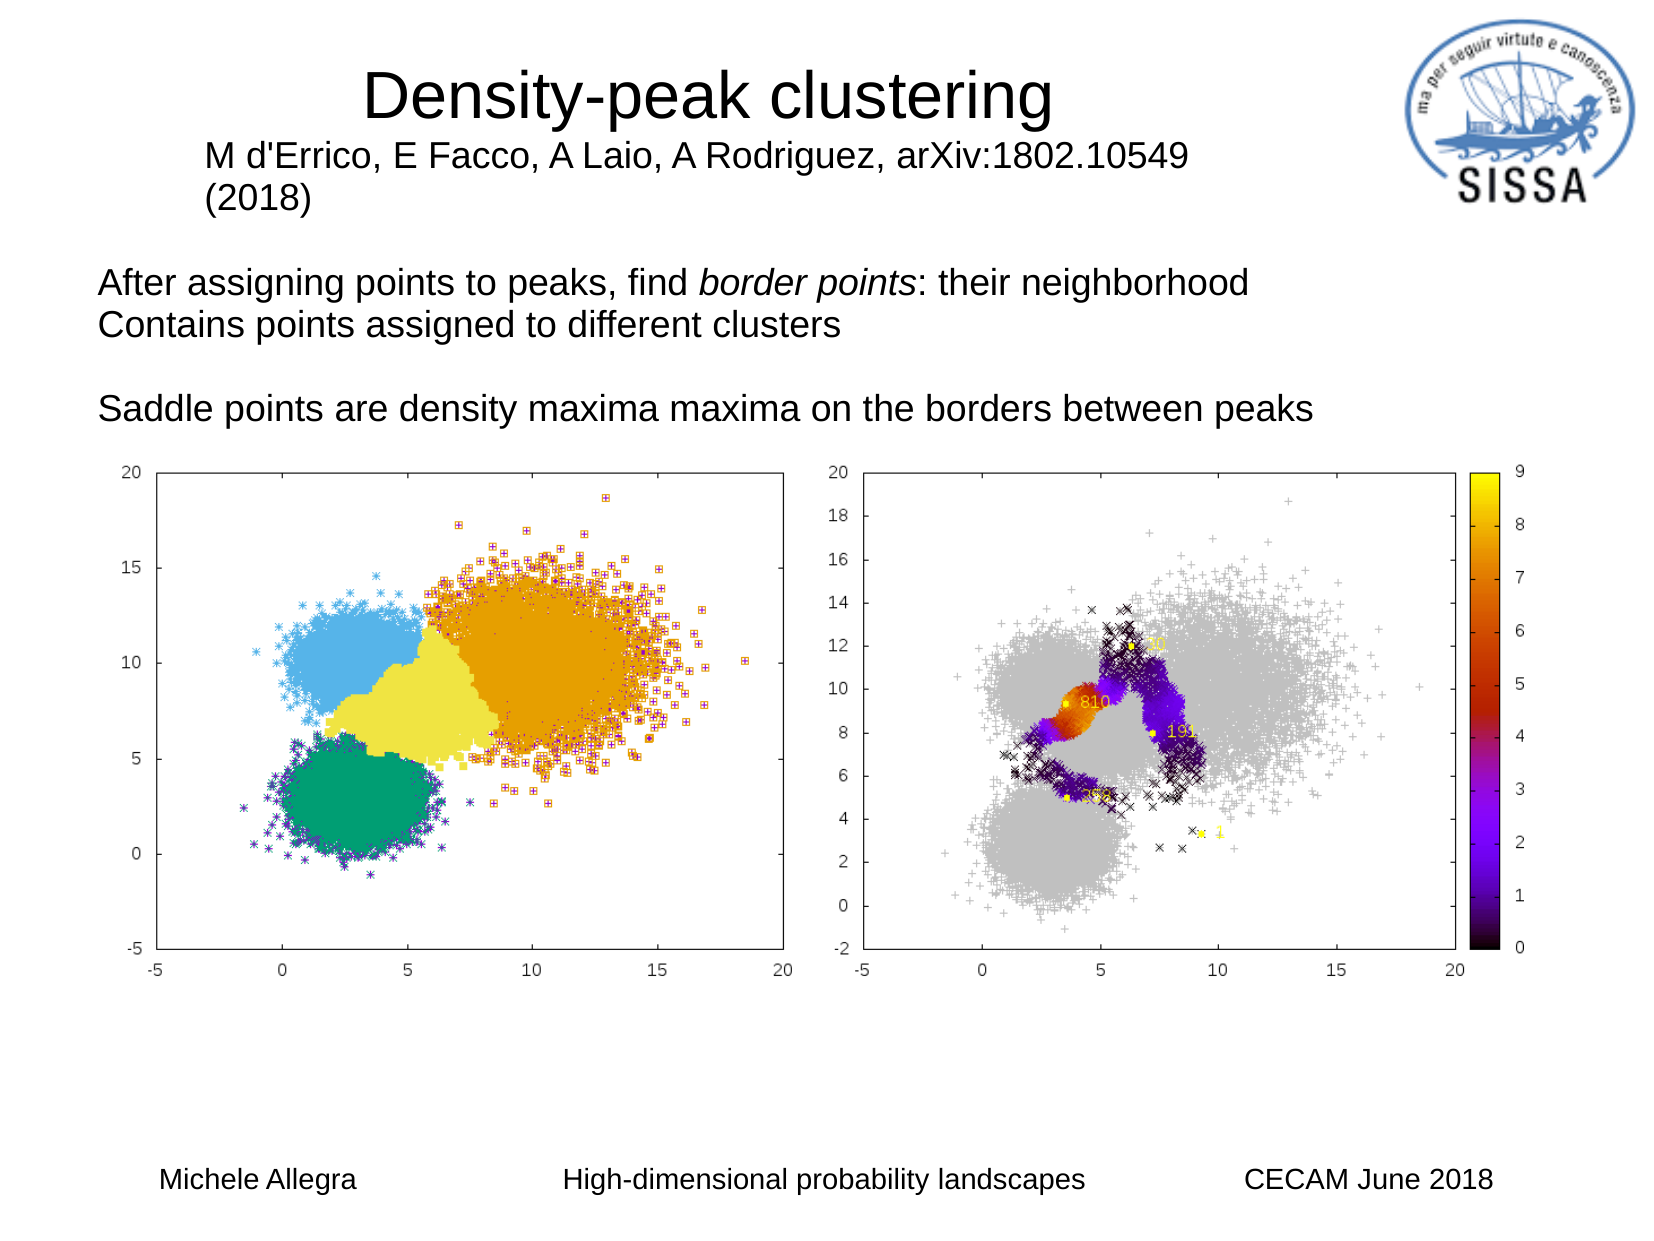

# Density-peak clustering
M d'Errico, E Facco, A Laio, A Rodriguez, arXiv:1802.10549 (2018)
After assigning points to peaks, find border points: their neighborhood
Contains points assigned to different clusters
Saddle points are density maxima maxima on the borders between peaks
Michele Allegra High-dimensional probability landscapes CECAM June 2018